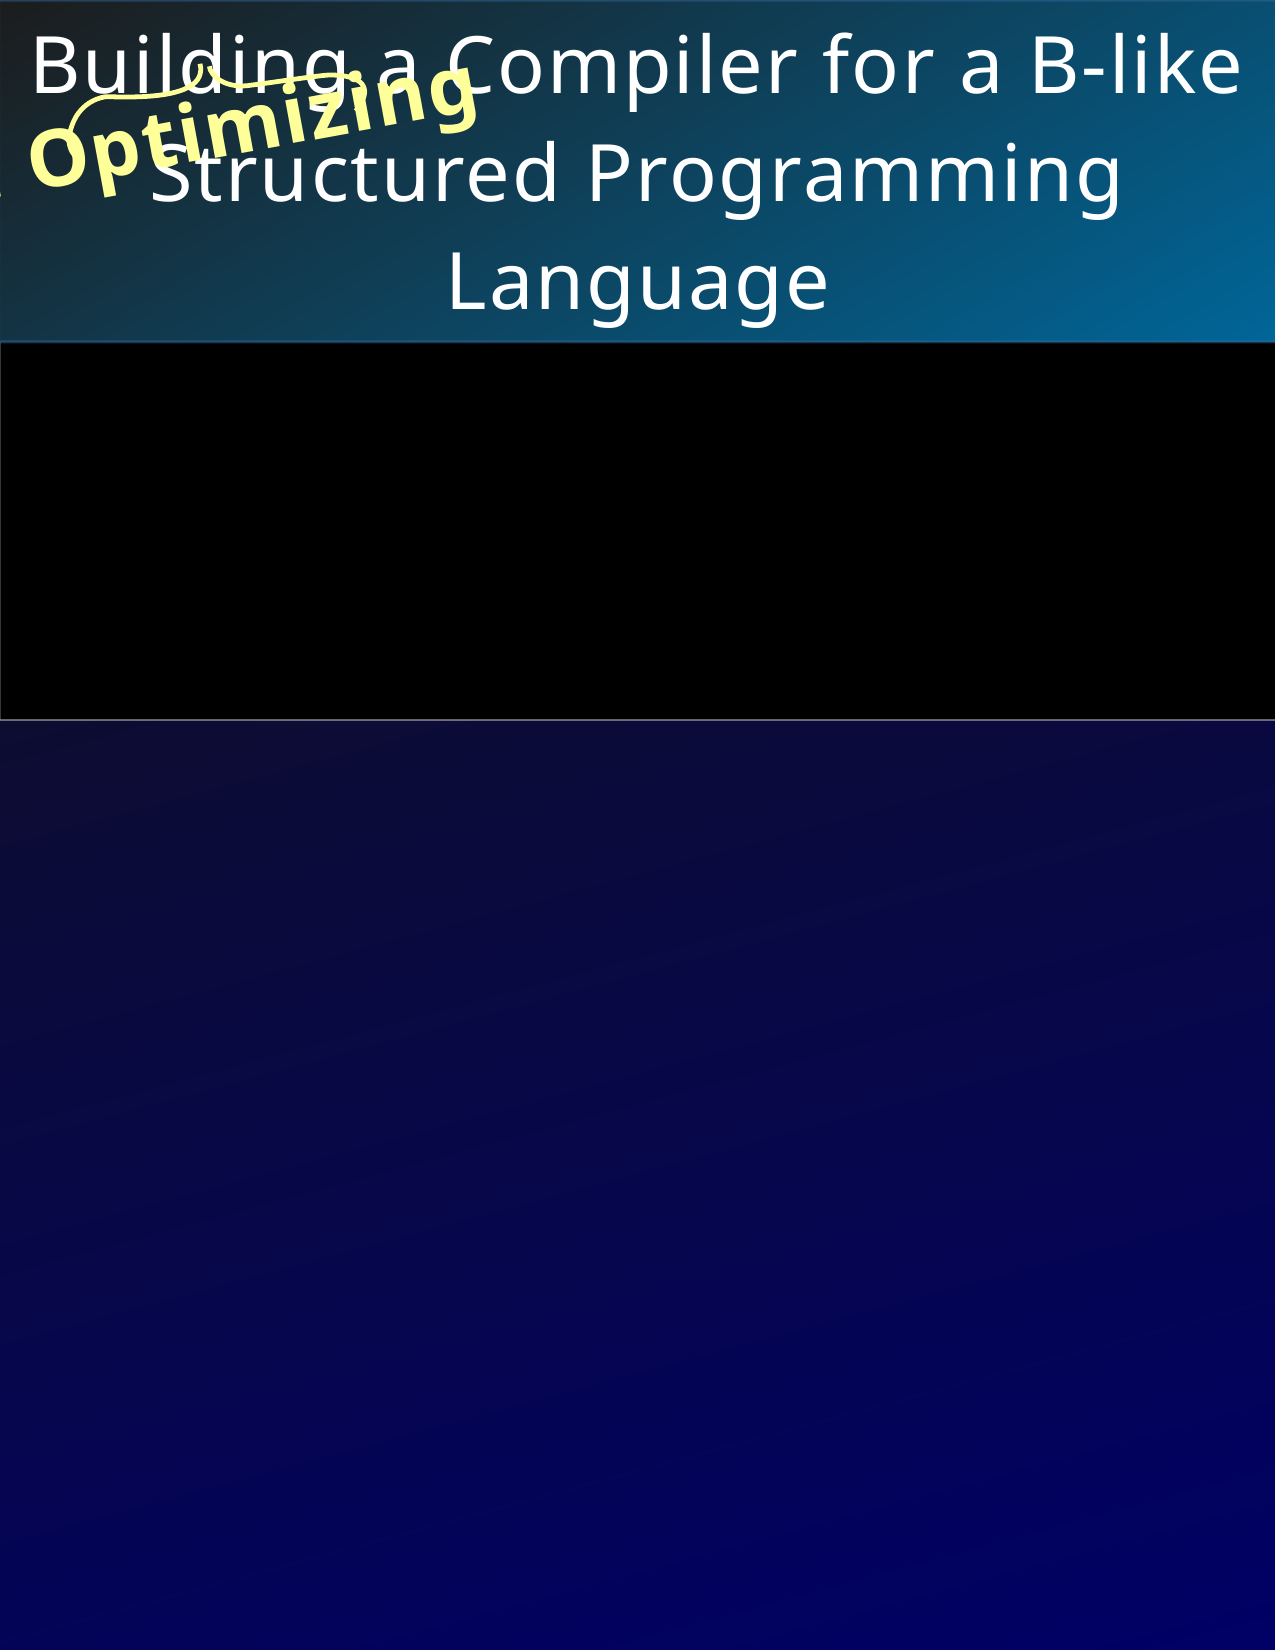

Building a Compiler for a B-like Structured Programming Language
n Optimizing